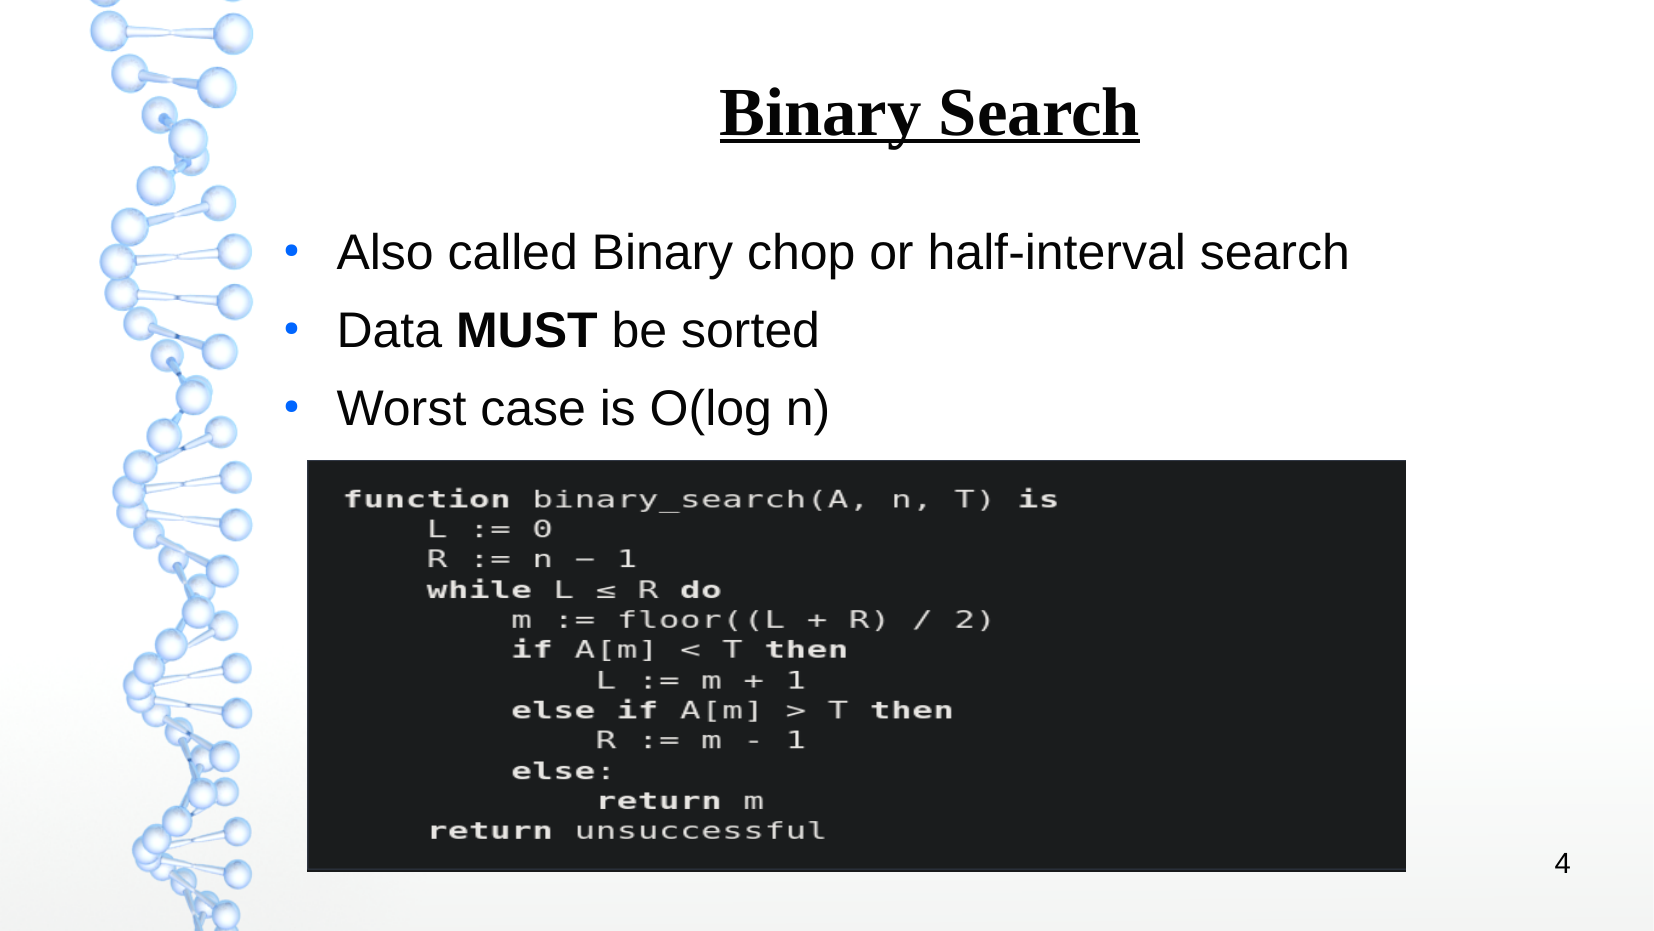

# Binary Search
Also called Binary chop or half-interval search
Data MUST be sorted
Worst case is O(log n)
4